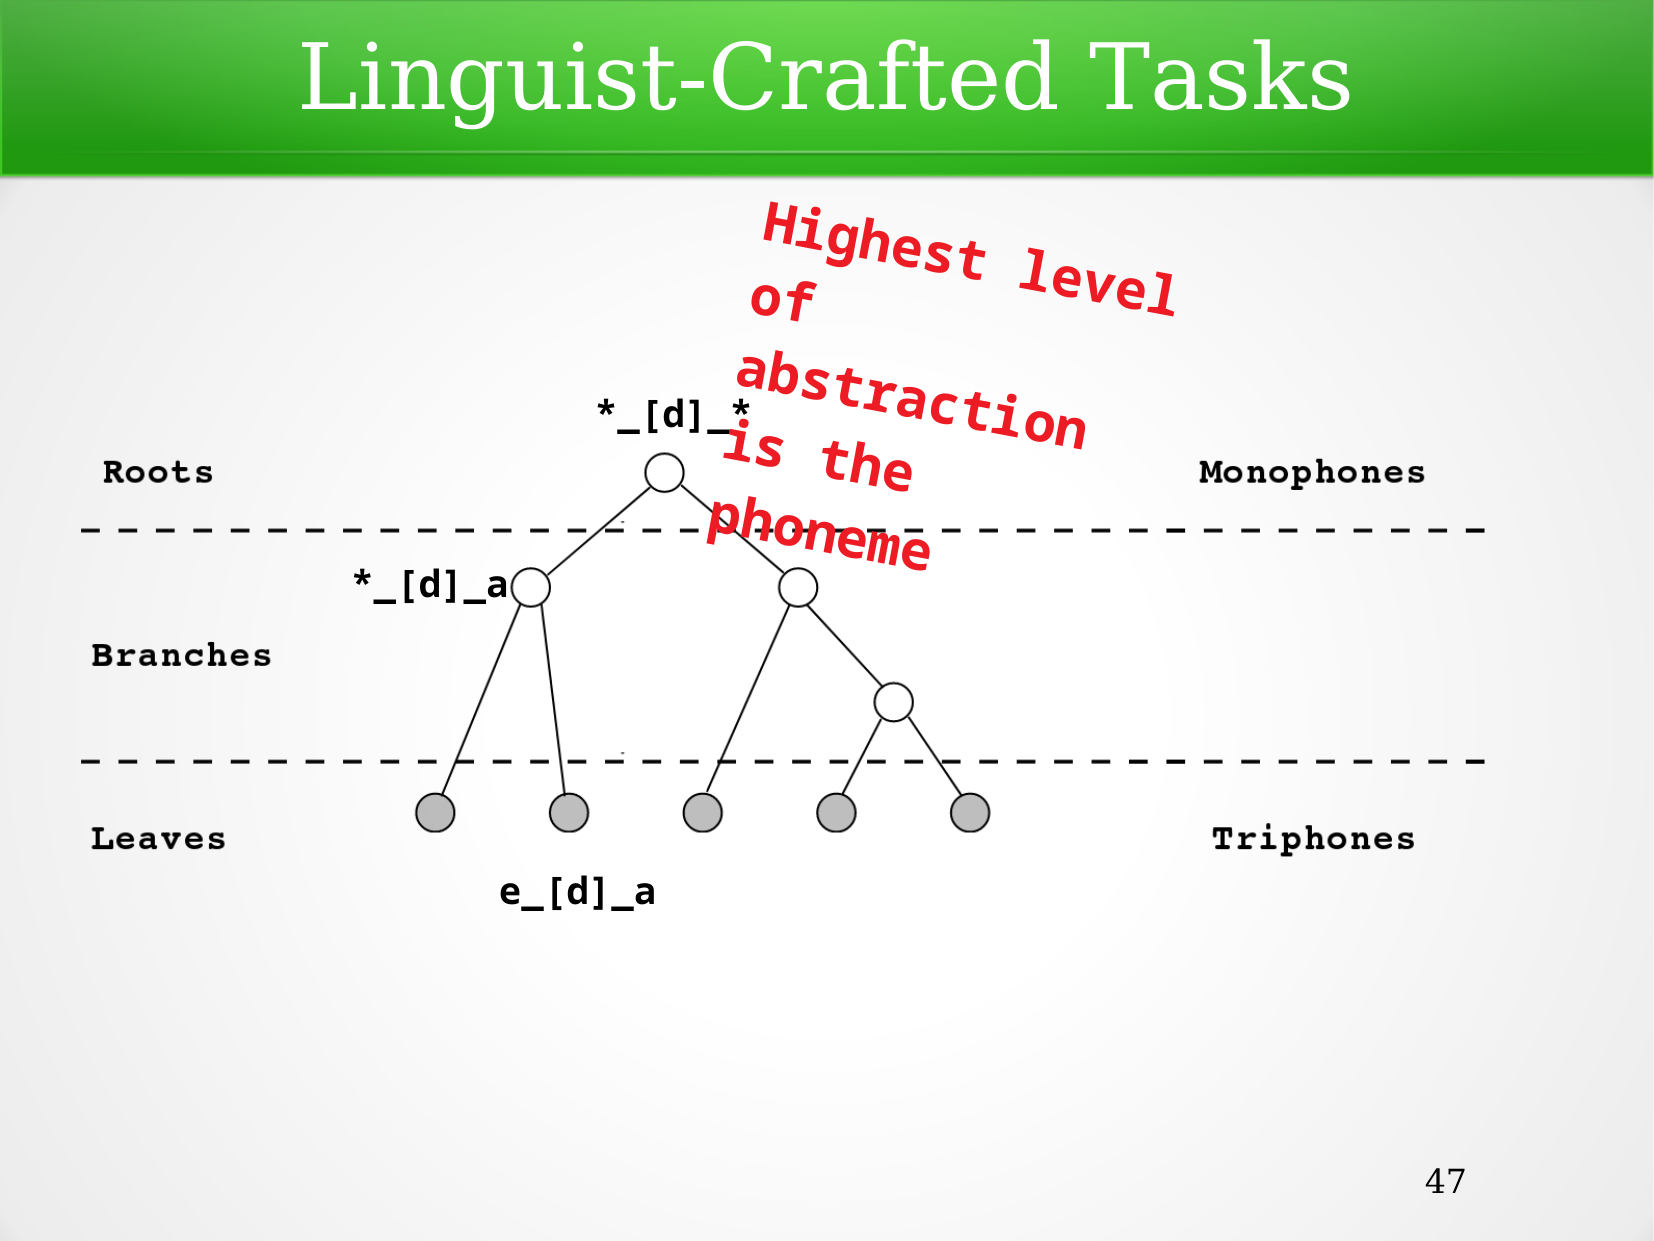

# Linguist-Crafted Tasks
Highest level of abstraction is the phoneme
*_[d]_*
*_[d]_a
e_[d]_a